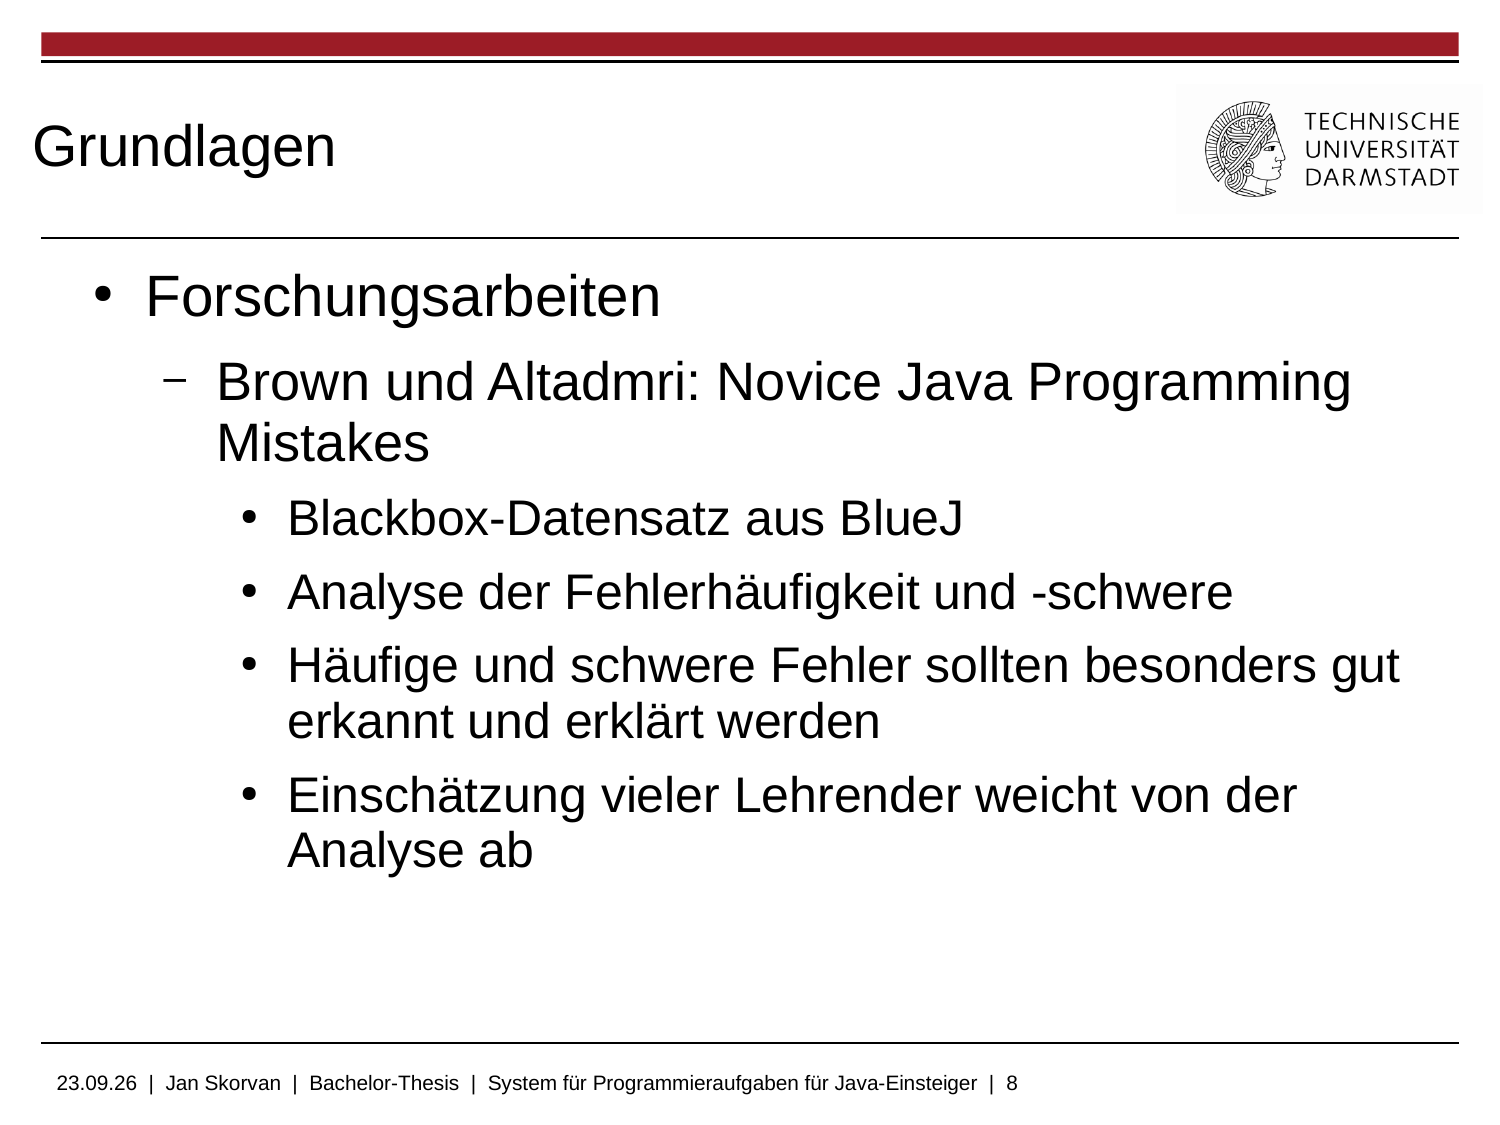

# Grundlagen
Forschungsarbeiten
Brown und Altadmri: Novice Java Programming Mistakes
Blackbox-Datensatz aus BlueJ
Analyse der Fehlerhäufigkeit und -schwere
Häufige und schwere Fehler sollten besonders gut erkannt und erklärt werden
Einschätzung vieler Lehrender weicht von der Analyse ab